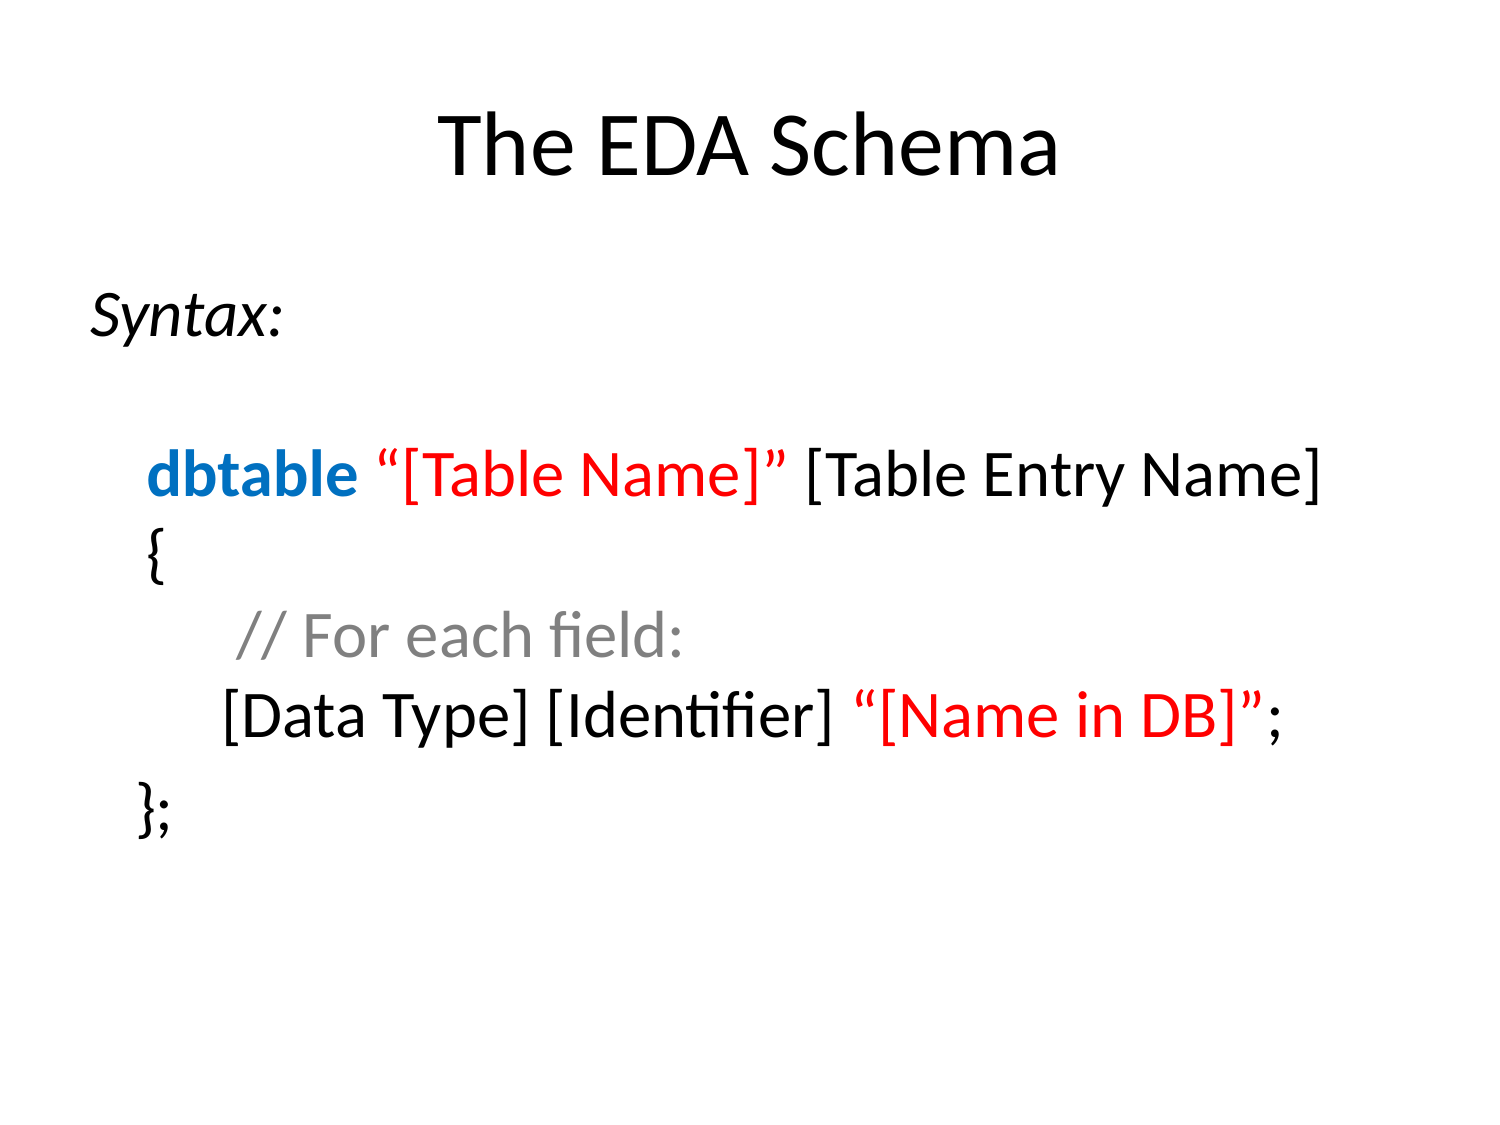

# The EDA Schema
Syntax:
dbtable “[Table Name]” [Table Entry Name]
{
 // For each field:
 [Data Type] [Identifier] “[Name in DB]”;
 };